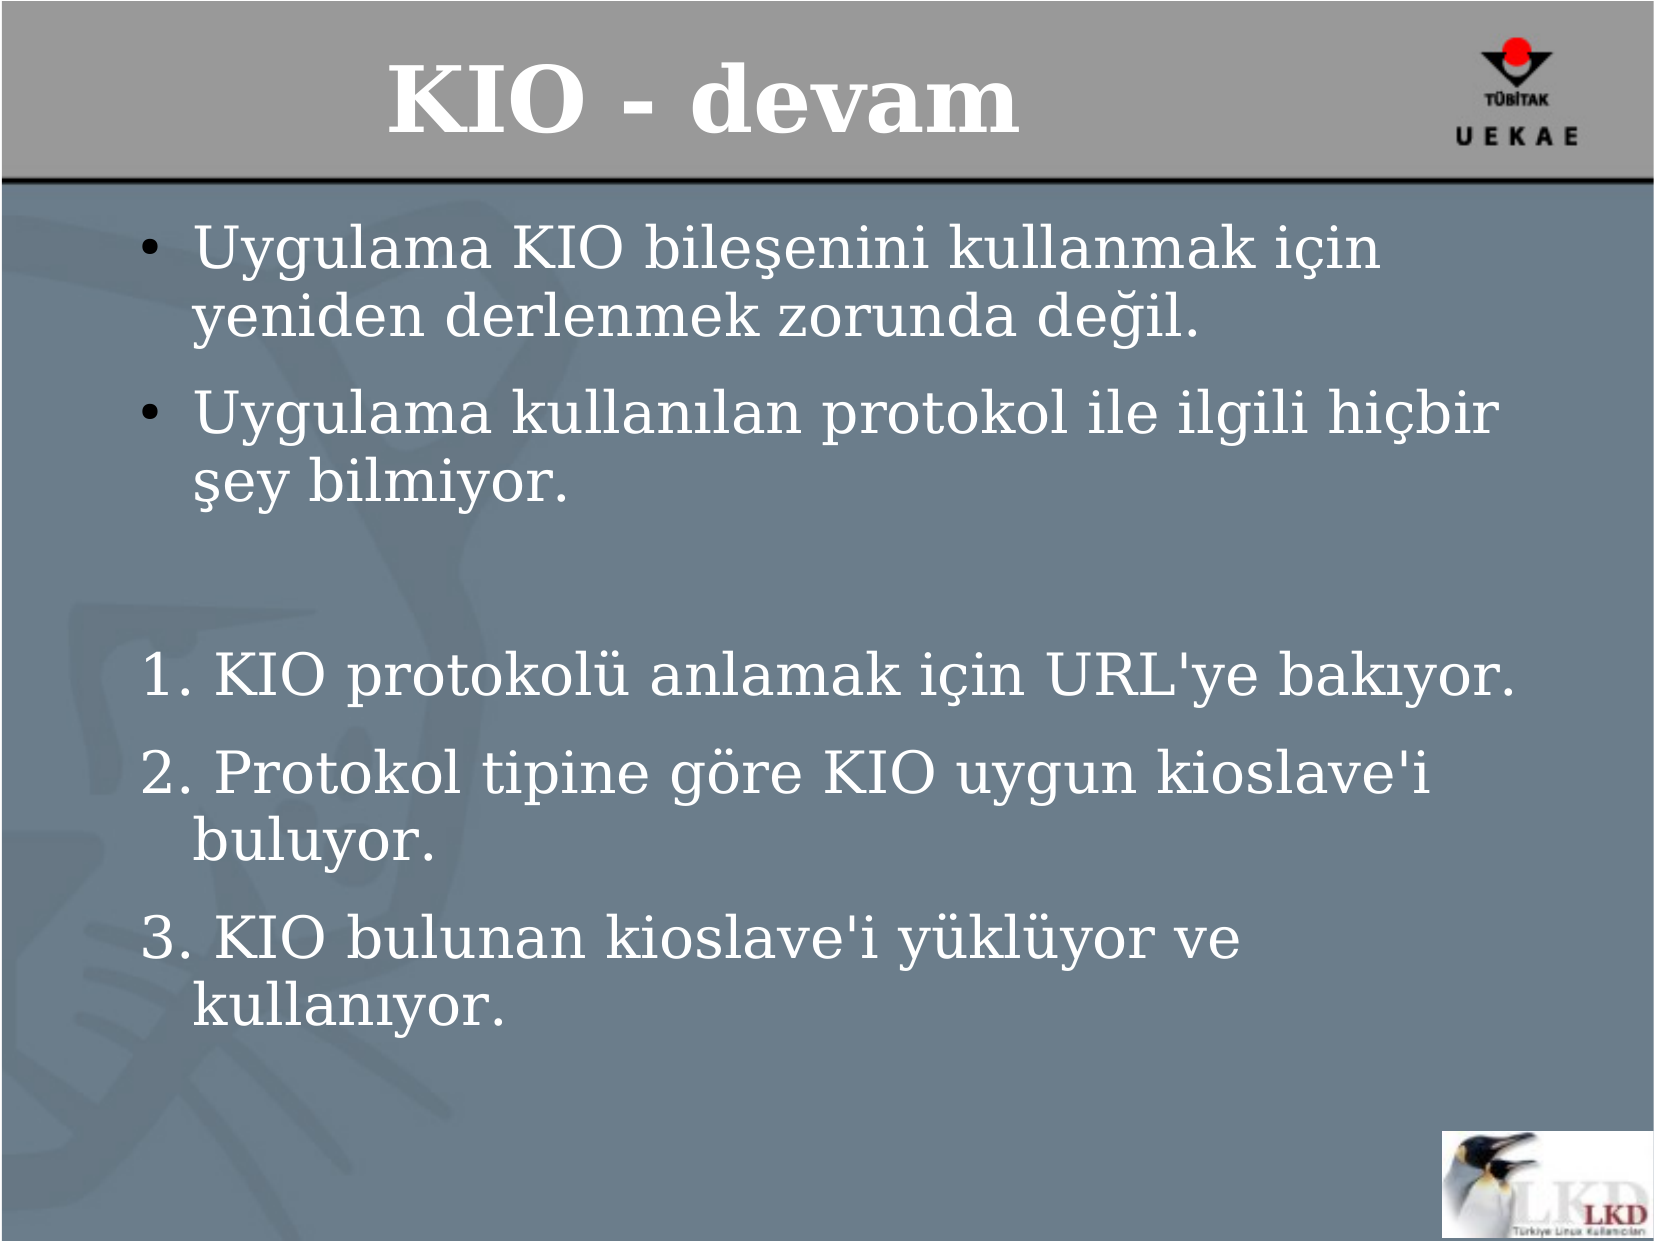

# KIO - devam
Uygulama KIO bileşenini kullanmak için yeniden derlenmek zorunda değil.
Uygulama kullanılan protokol ile ilgili hiçbir şey bilmiyor.
1. KIO protokolü anlamak için URL'ye bakıyor.
2. Protokol tipine göre KIO uygun kioslave'i buluyor.
3. KIO bulunan kioslave'i yüklüyor ve kullanıyor.